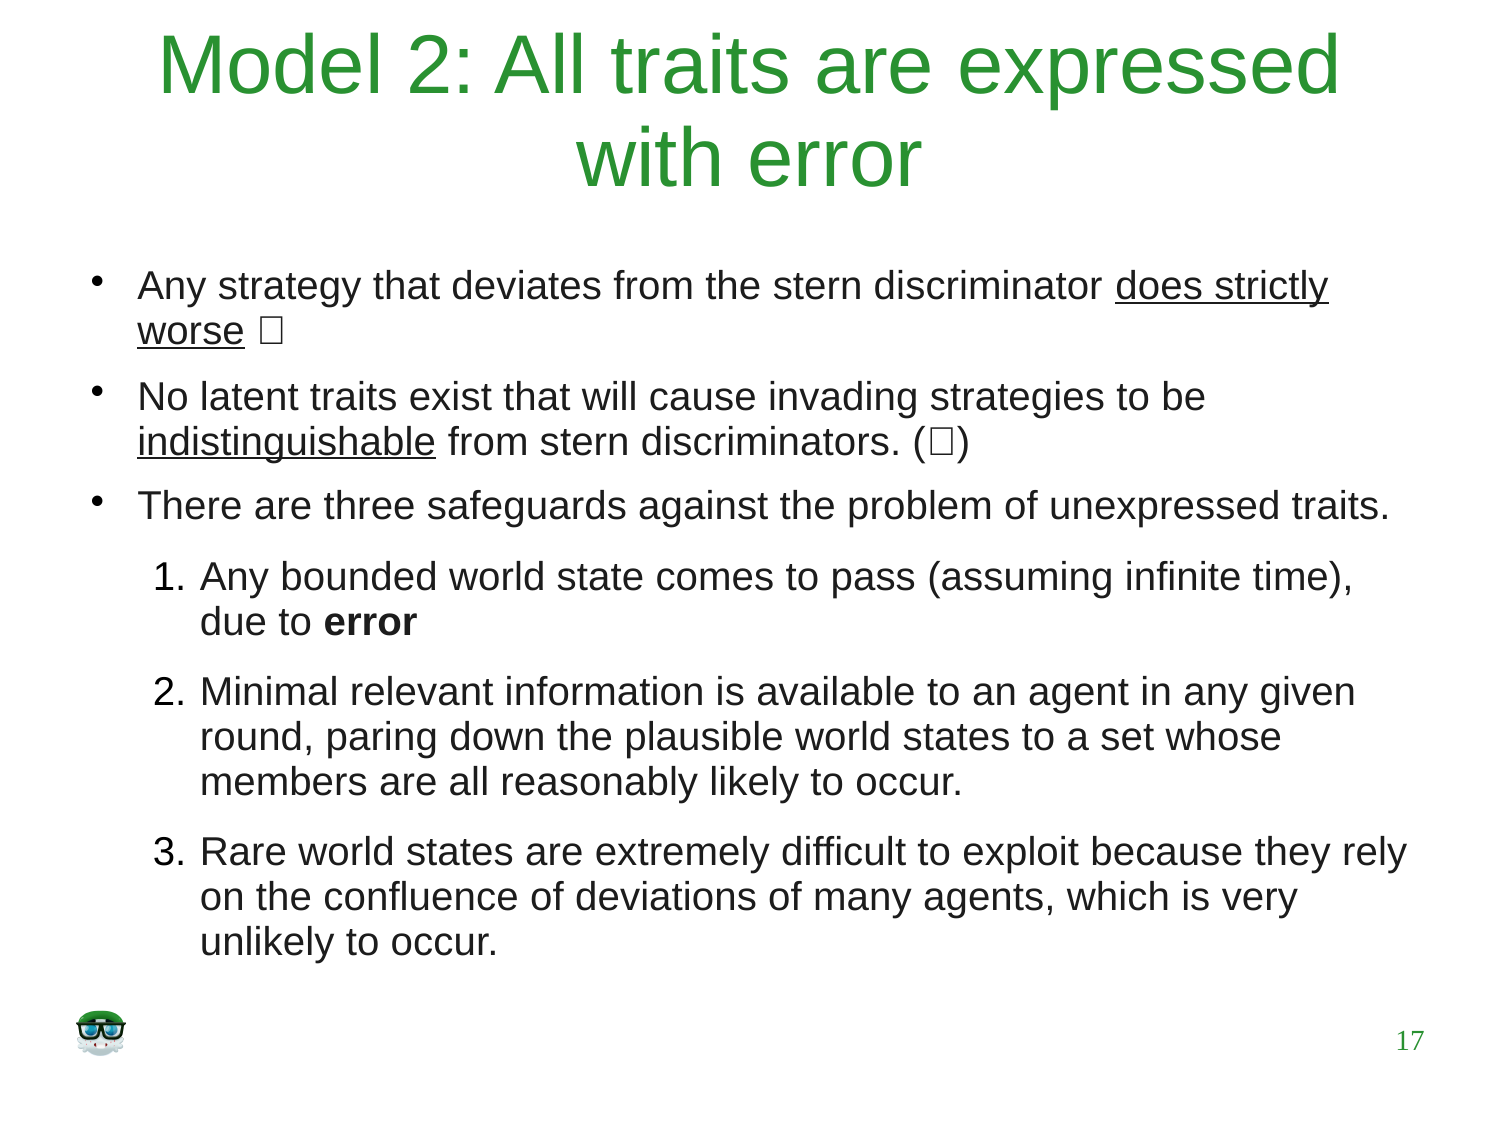

# Model 2: All traits are expressed with error
Any strategy that deviates from the stern discriminator does strictly worse ✅
No latent traits exist that will cause invading strategies to be indistinguishable from stern discriminators. (✅)
There are three safeguards against the problem of unexpressed traits.
Any bounded world state comes to pass (assuming infinite time), due to error
Minimal relevant information is available to an agent in any given round, paring down the plausible world states to a set whose members are all reasonably likely to occur.
Rare world states are extremely difficult to exploit because they rely on the confluence of deviations of many agents, which is very unlikely to occur.
17